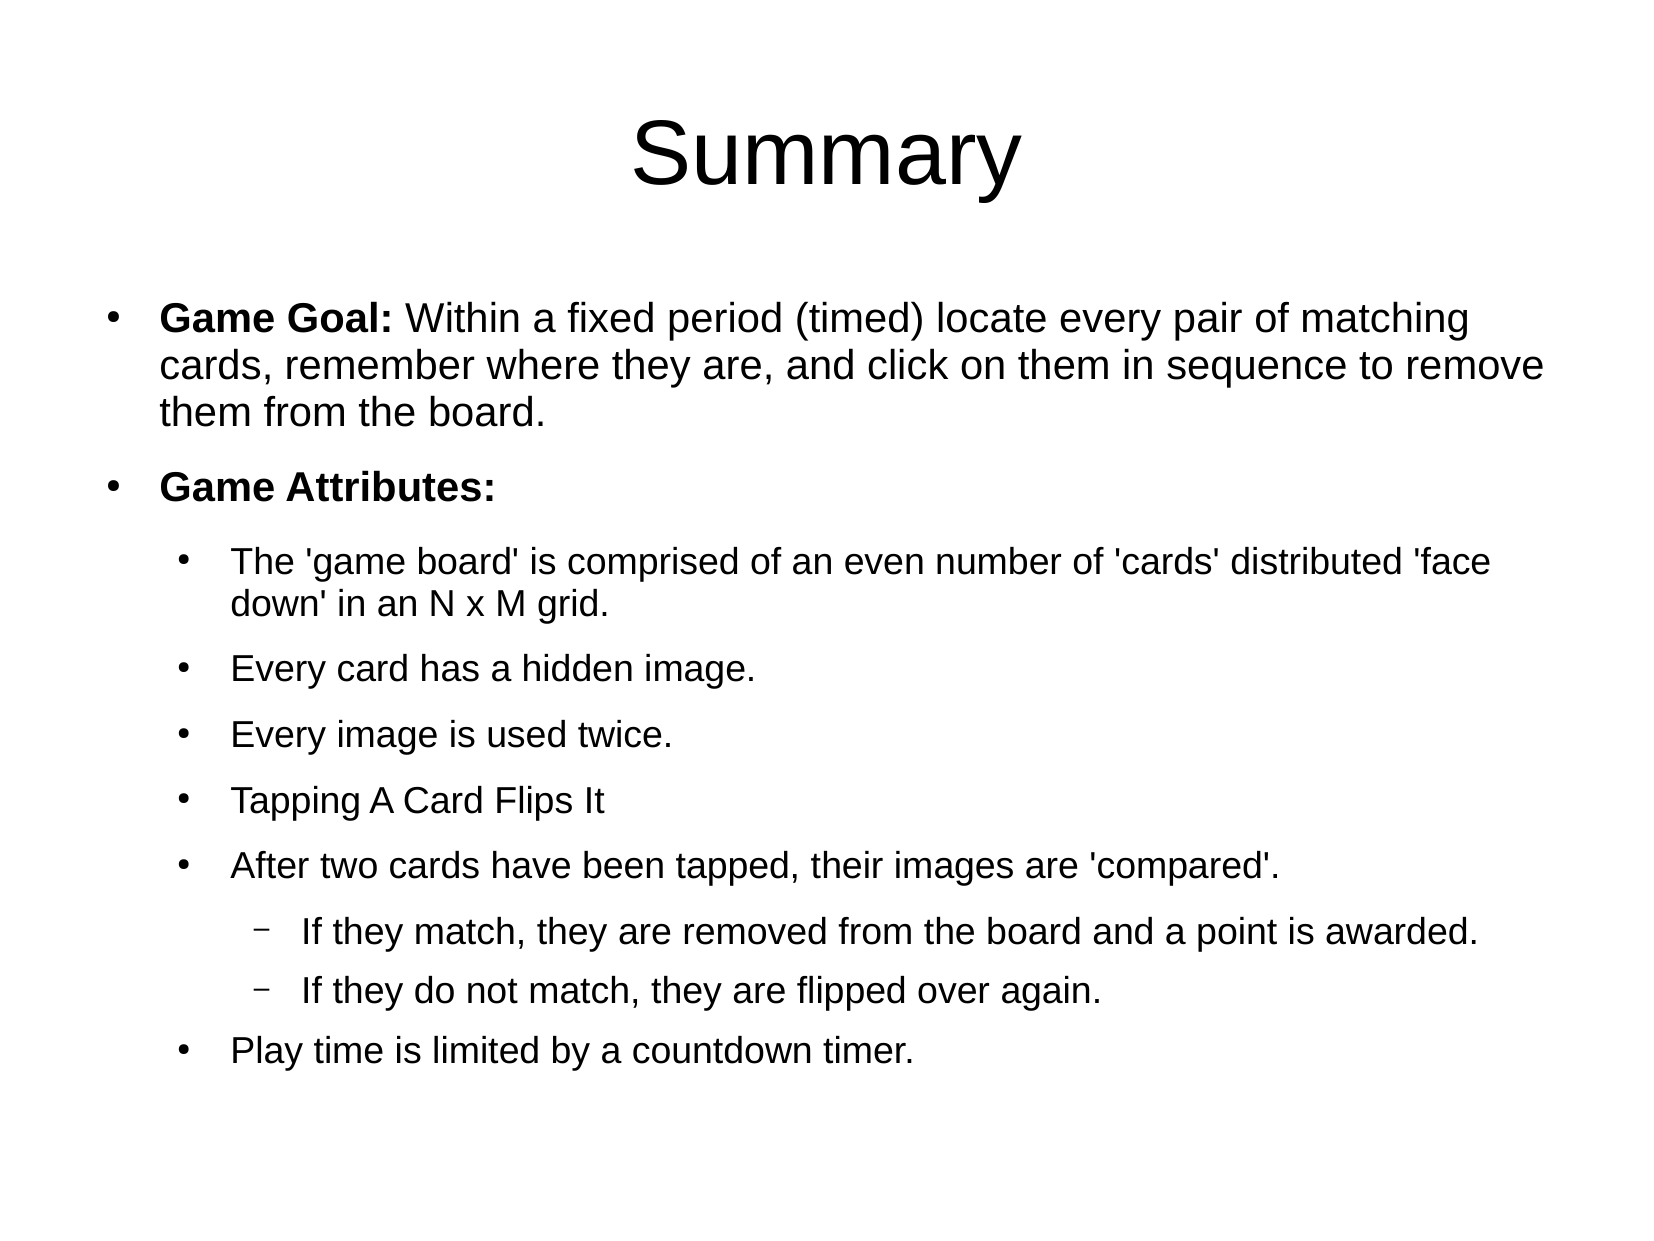

# Summary
Game Goal: Within a fixed period (timed) locate every pair of matching cards, remember where they are, and click on them in sequence to remove them from the board.
Game Attributes:
The 'game board' is comprised of an even number of 'cards' distributed 'face down' in an N x M grid.
Every card has a hidden image.
Every image is used twice.
Tapping A Card Flips It
After two cards have been tapped, their images are 'compared'.
If they match, they are removed from the board and a point is awarded.
If they do not match, they are flipped over again.
Play time is limited by a countdown timer.